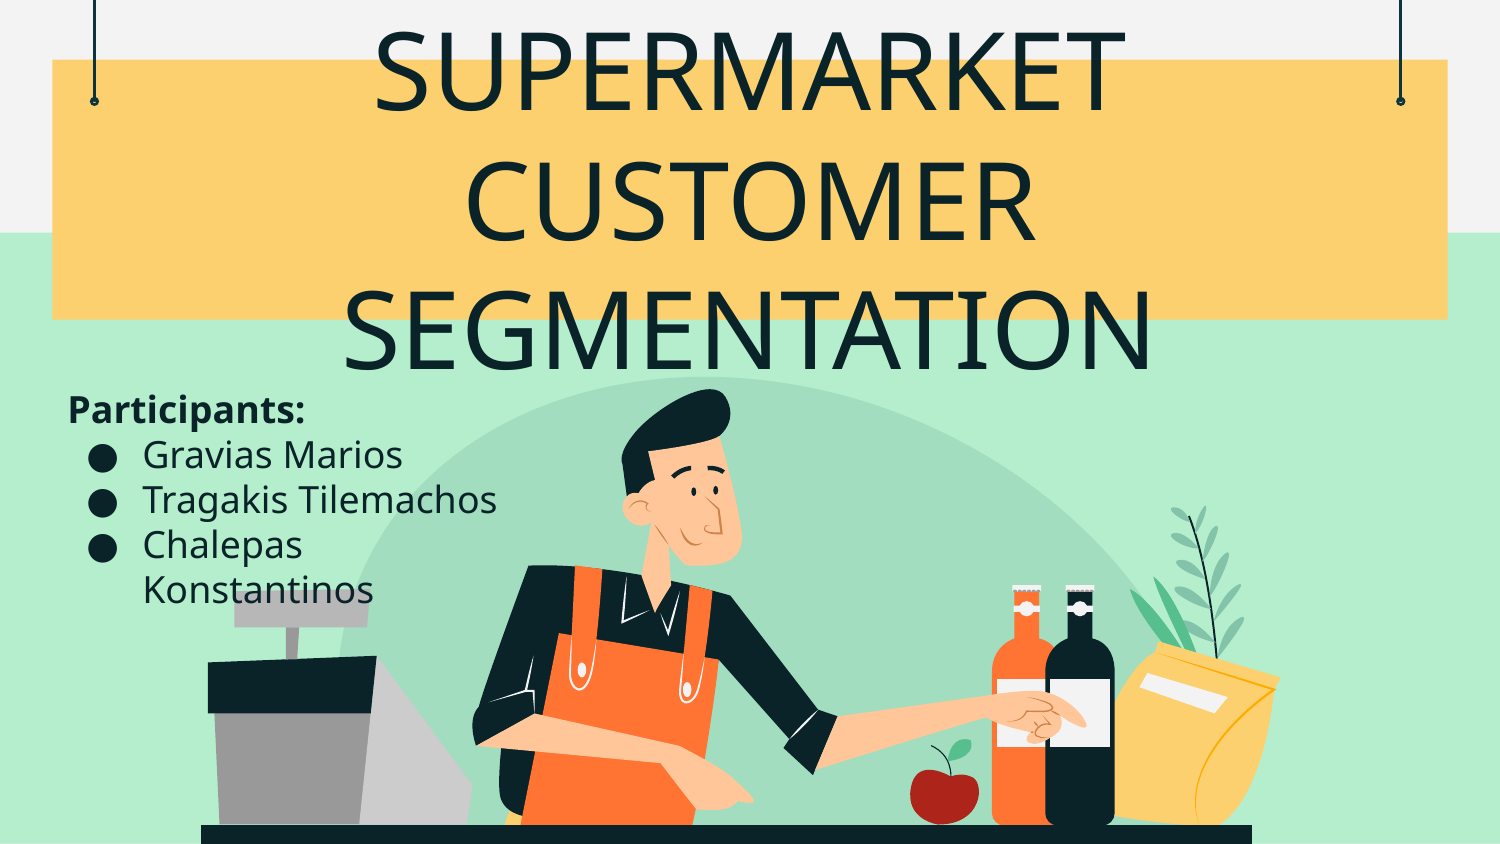

# SUPERMARKET CUSTOMER SEGMENTATION
Participants:
Gravias Marios
Tragakis Tilemachos
Chalepas Konstantinos